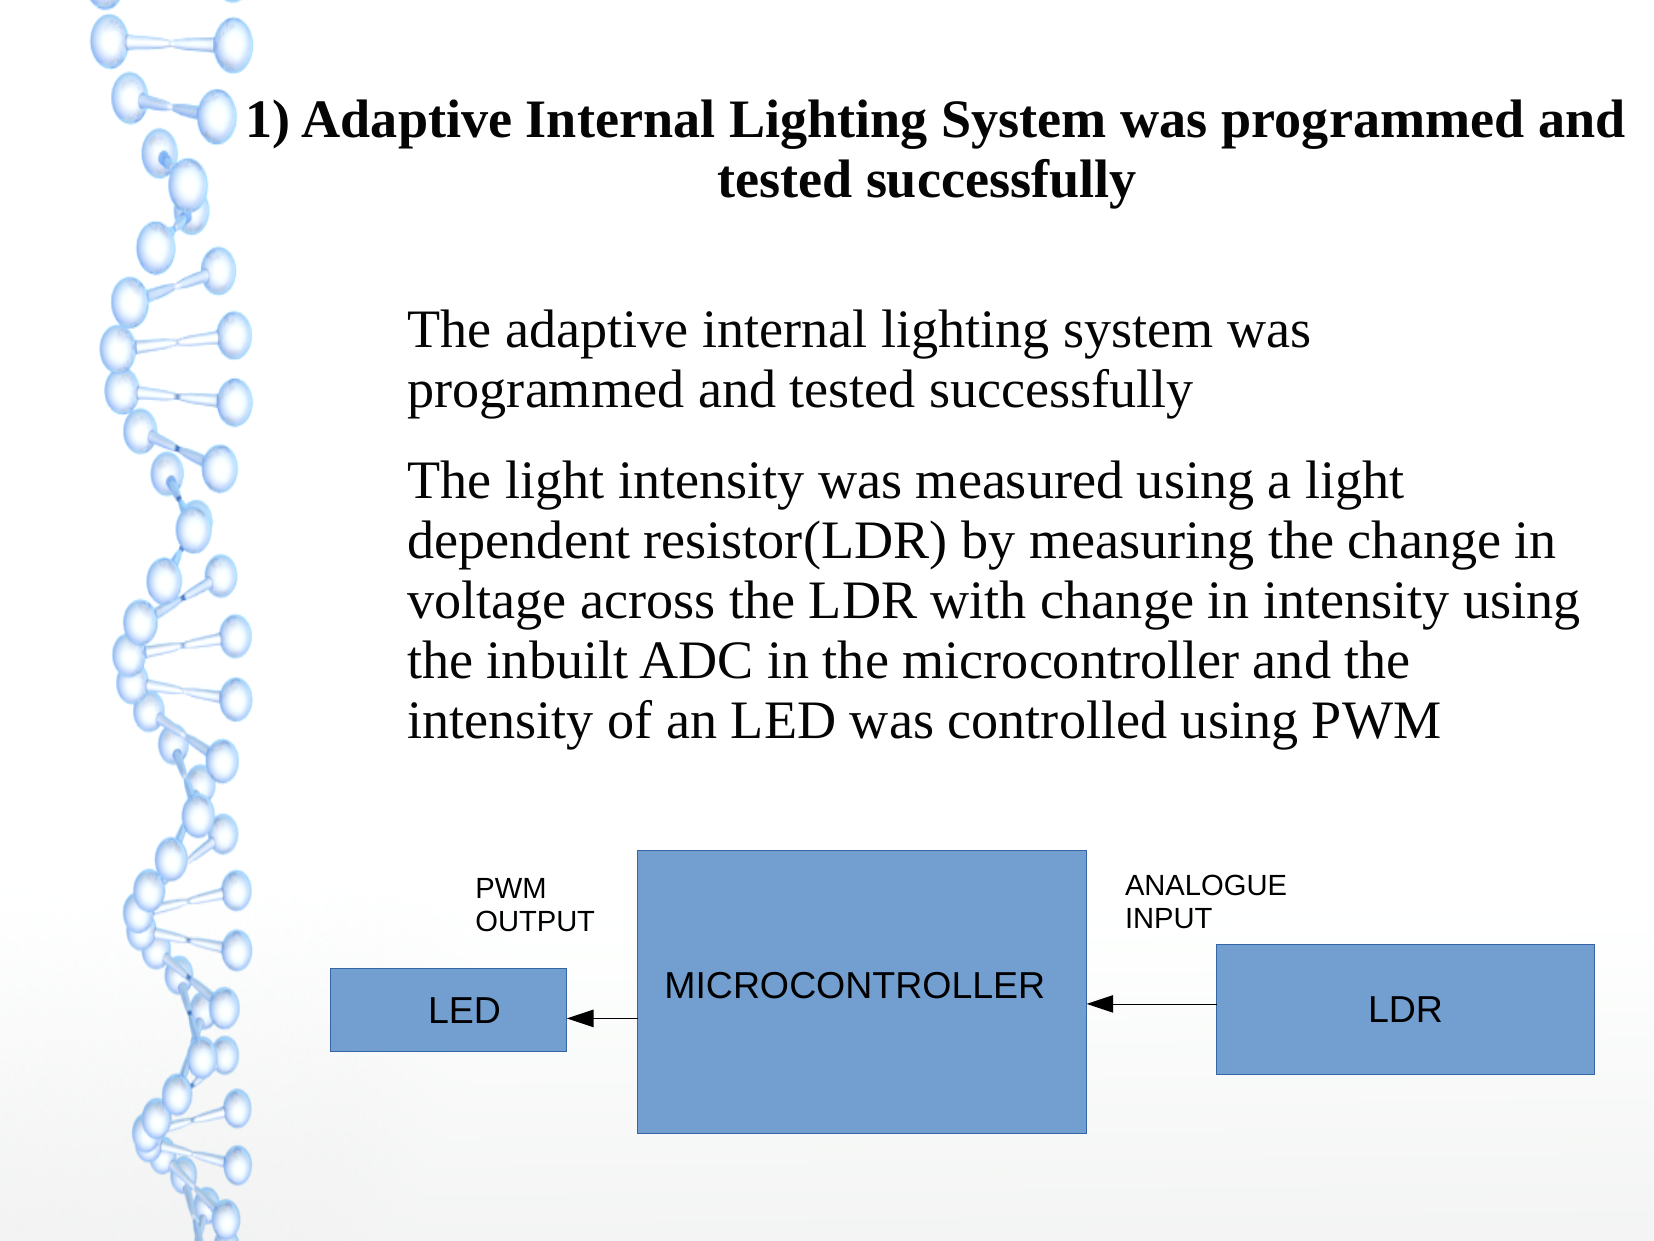

# 1) Adaptive Internal Lighting System was programmed and tested successfully
The adaptive internal lighting system was programmed and tested successfully
The light intensity was measured using a light dependent resistor(LDR) by measuring the change in voltage across the LDR with change in intensity using the inbuilt ADC in the microcontroller and the intensity of an LED was controlled using PWM
ANALOGUE INPUT
PWM OUTPUT
LDR
MICROCONTROLLER
LED